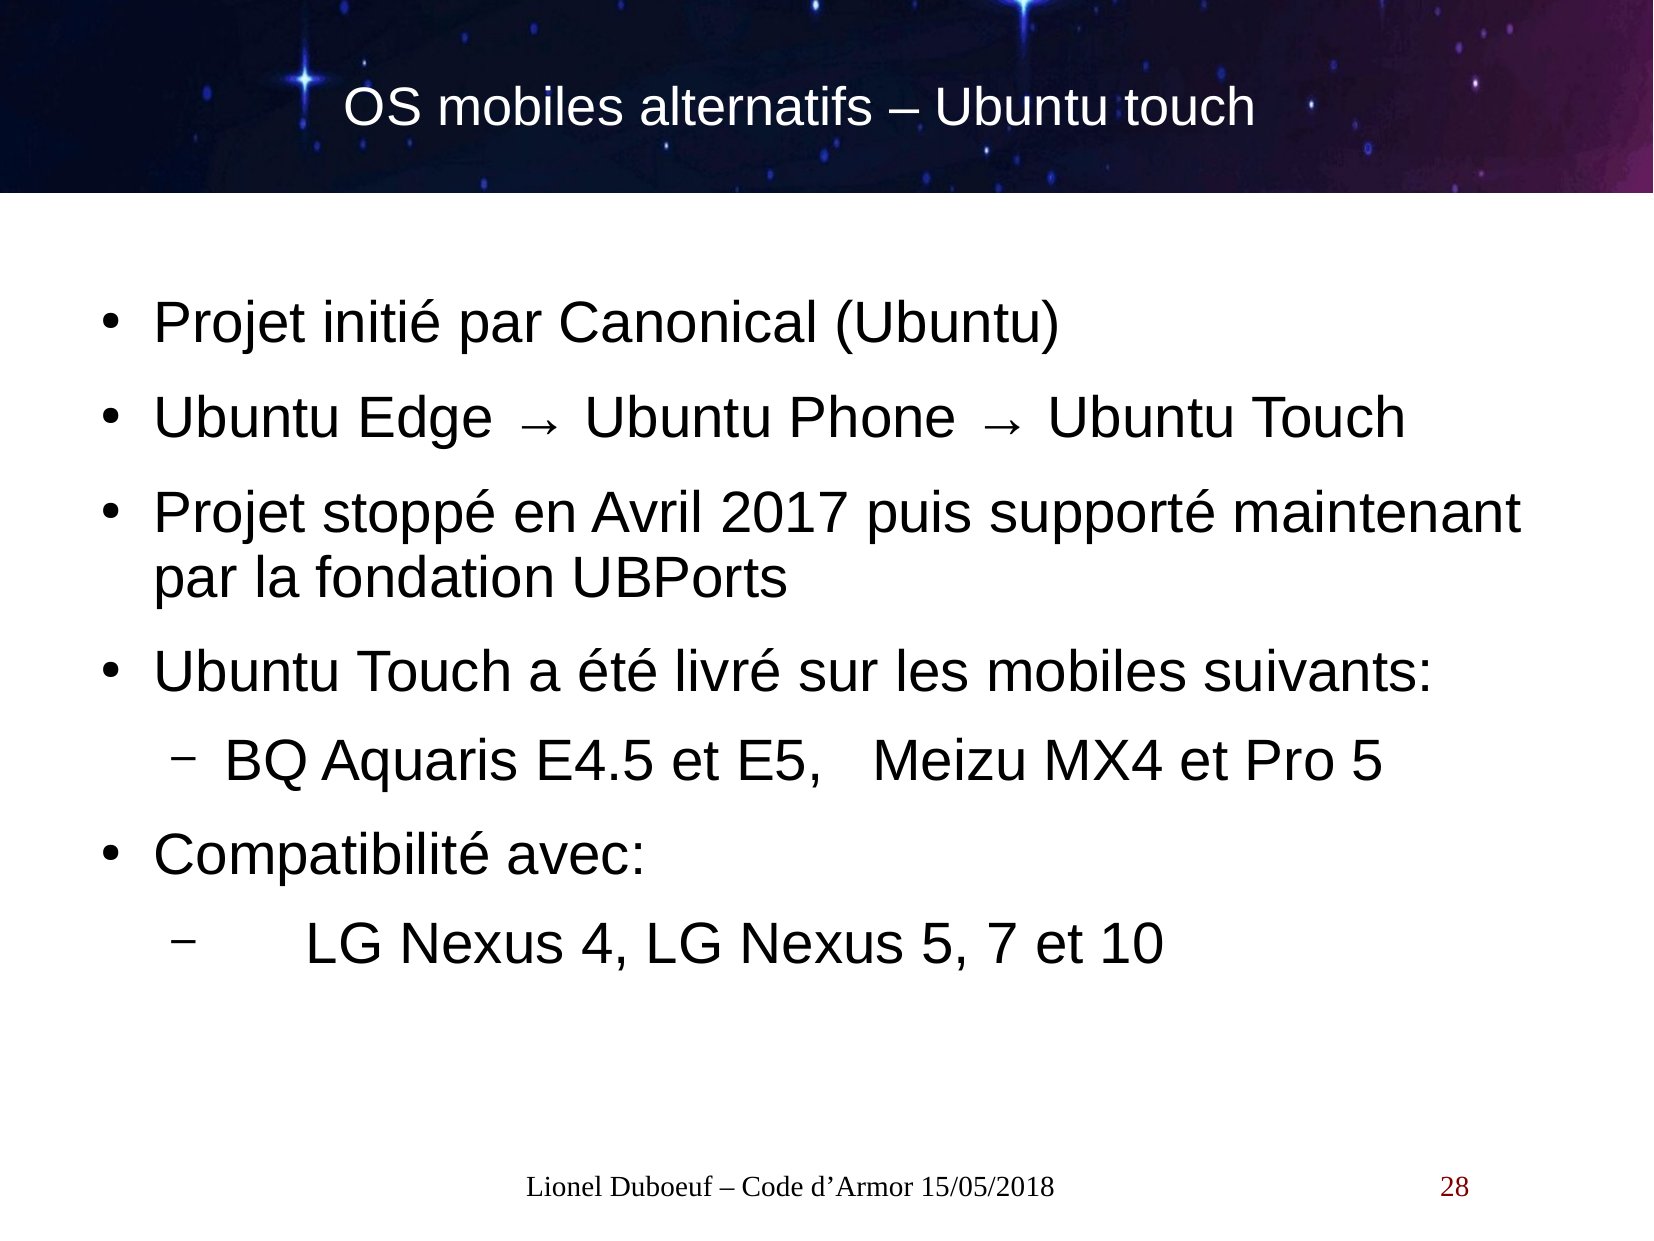

# OS mobiles alternatifs – Ubuntu touch
Projet initié par Canonical (Ubuntu)
Ubuntu Edge → Ubuntu Phone → Ubuntu Touch
Projet stoppé en Avril 2017 puis supporté maintenant par la fondation UBPorts
Ubuntu Touch a été livré sur les mobiles suivants:
BQ Aquaris E4.5 et E5, Meizu MX4 et Pro 5
Compatibilité avec:
 LG Nexus 4, LG Nexus 5, 7 et 10
28